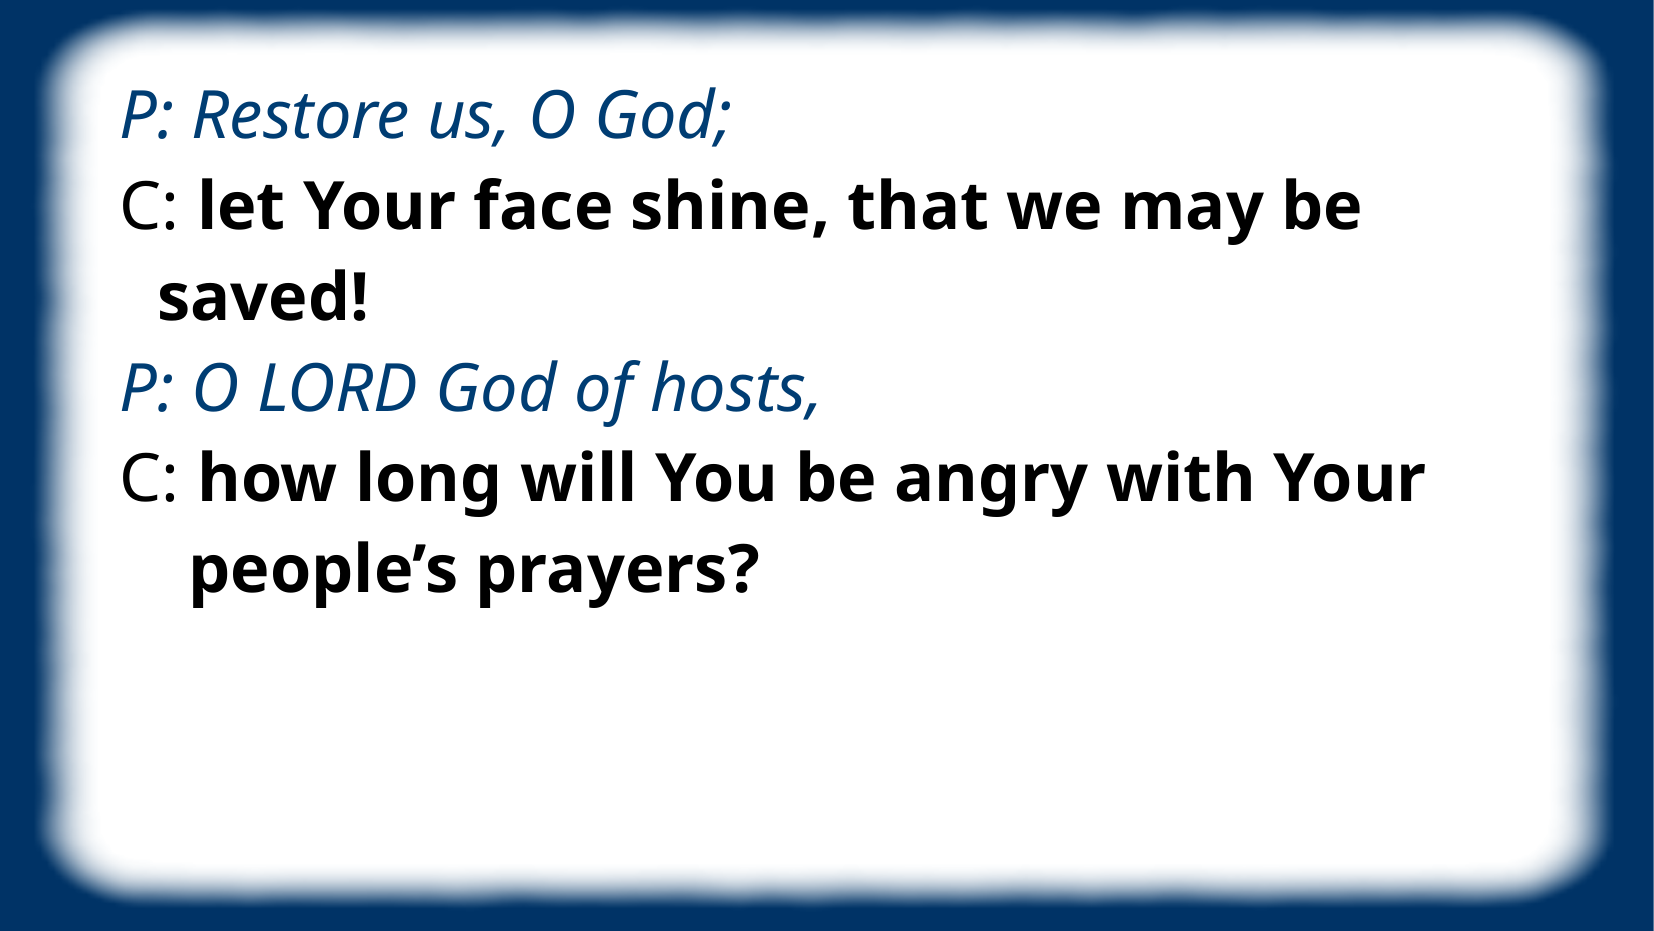

P: Restore us, O God;
C: let Your face shine, that we may be saved!
P: O LORD God of hosts,
C: how long will You be angry with Your
 people’s prayers?